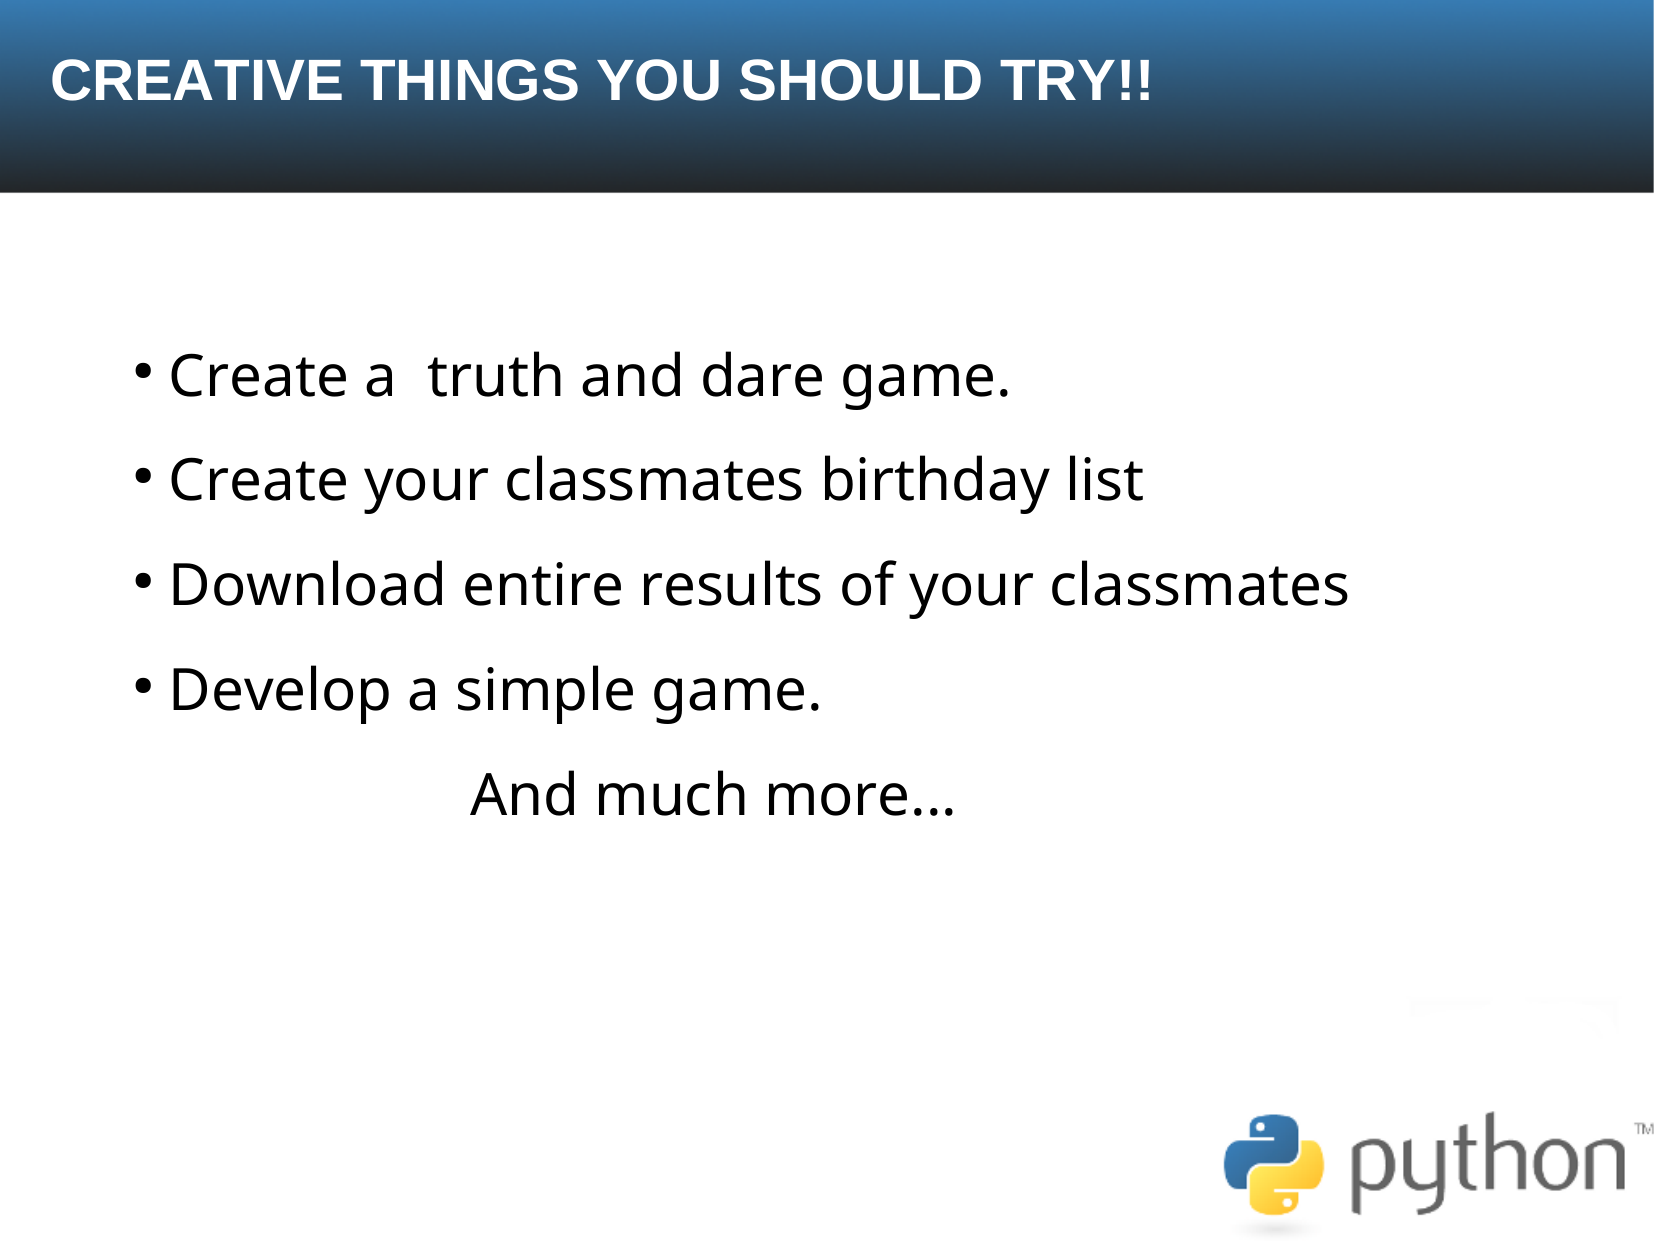

CREATIVE THINGS YOU SHOULD TRY!!
 Create a truth and dare game.
 Create your classmates birthday list
 Download entire results of your classmates
 Develop a simple game.
And much more...